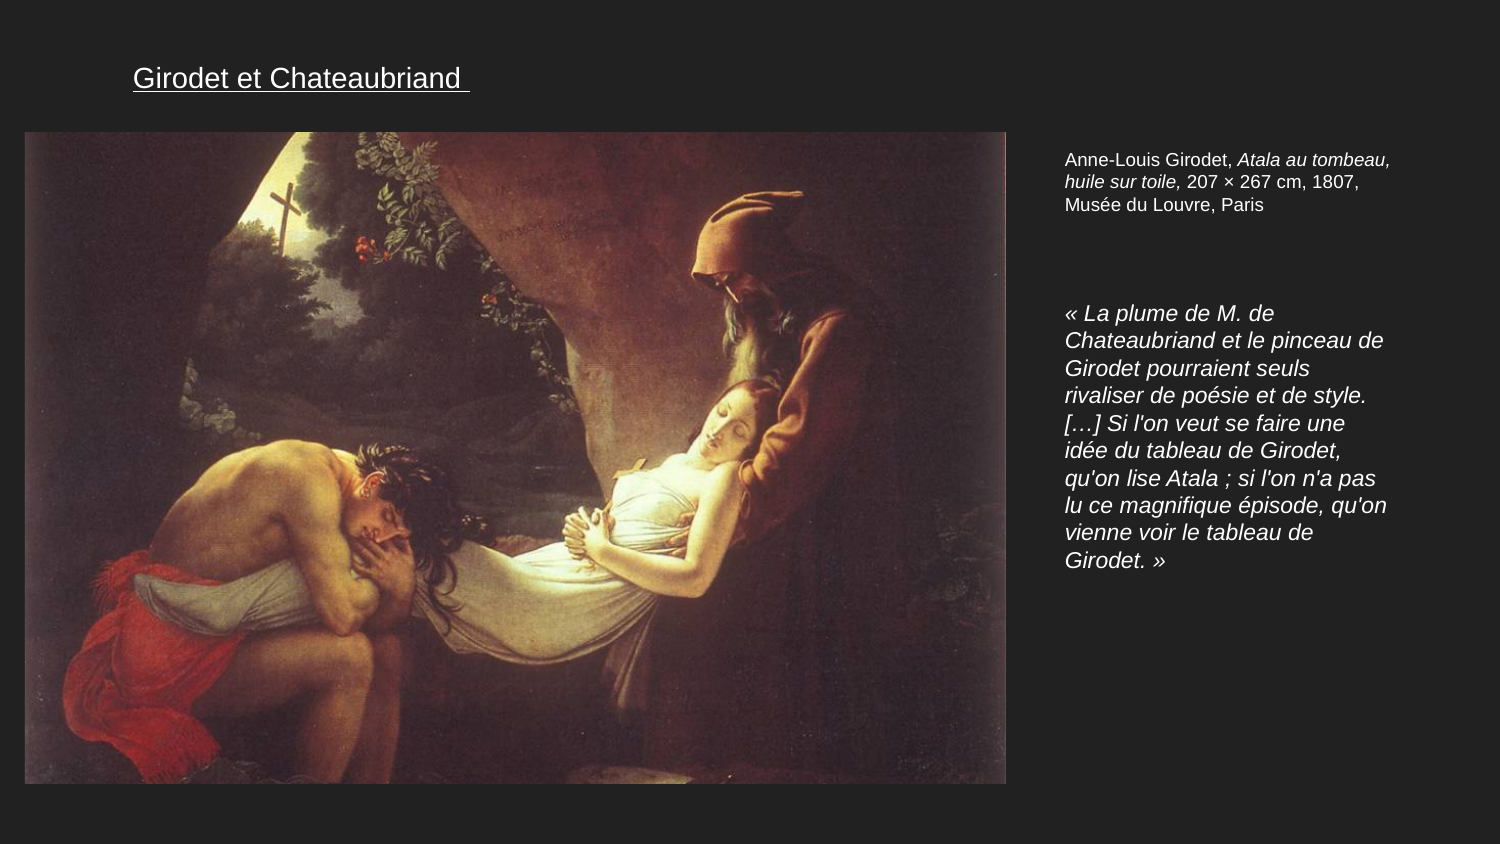

# Girodet et Chateaubriand
Anne-Louis Girodet, Atala au tombeau, huile sur toile, 207 × 267 cm, 1807, Musée du Louvre, Paris
« La plume de M. de Chateaubriand et le pinceau de Girodet pourraient seuls rivaliser de poésie et de style. […] Si l'on veut se faire une idée du tableau de Girodet, qu'on lise Atala ; si l'on n'a pas lu ce magnifique épisode, qu'on vienne voir le tableau de Girodet. »